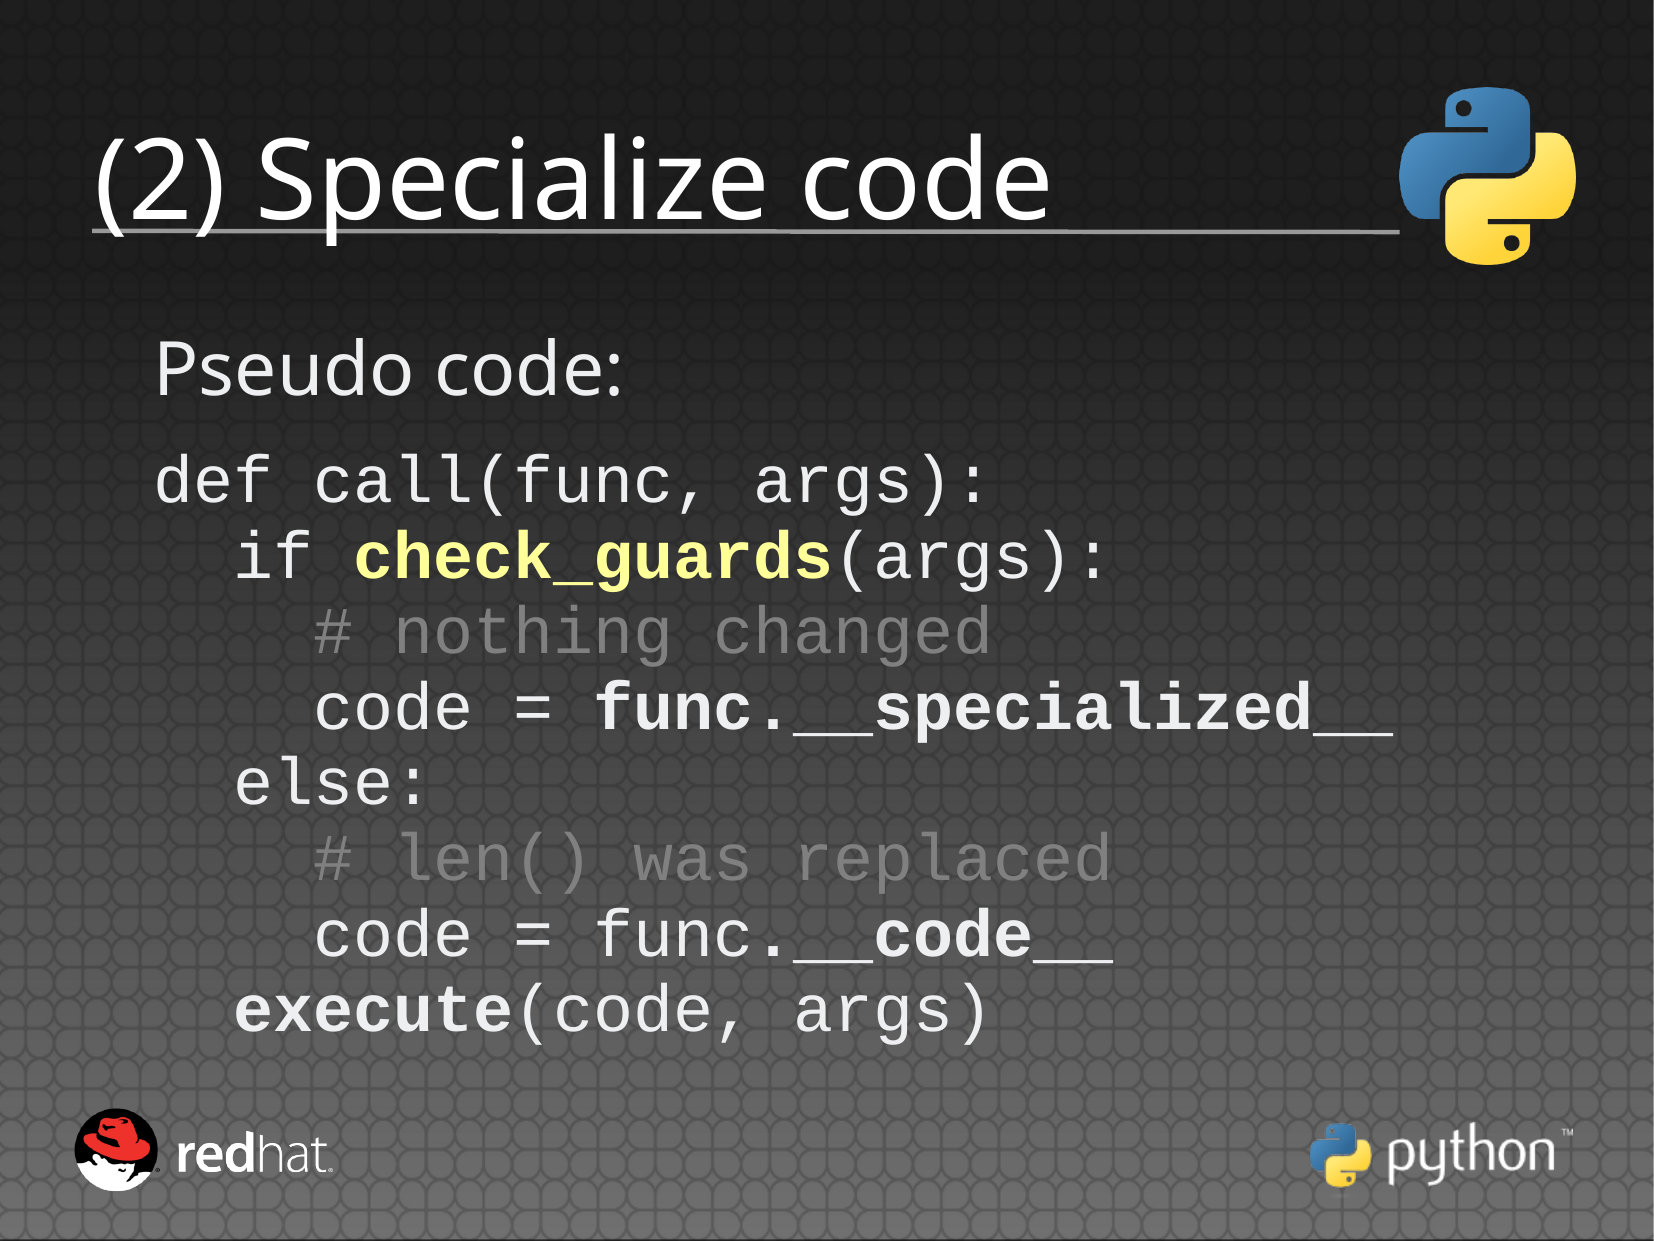

(2) Specialize code
# Pseudo code:
def call(func, args):
 if check_guards(args):
 # nothing changed
 code = func.__specialized__
 else:
 # len() was replaced
 code = func.__code__
 execute(code, args)